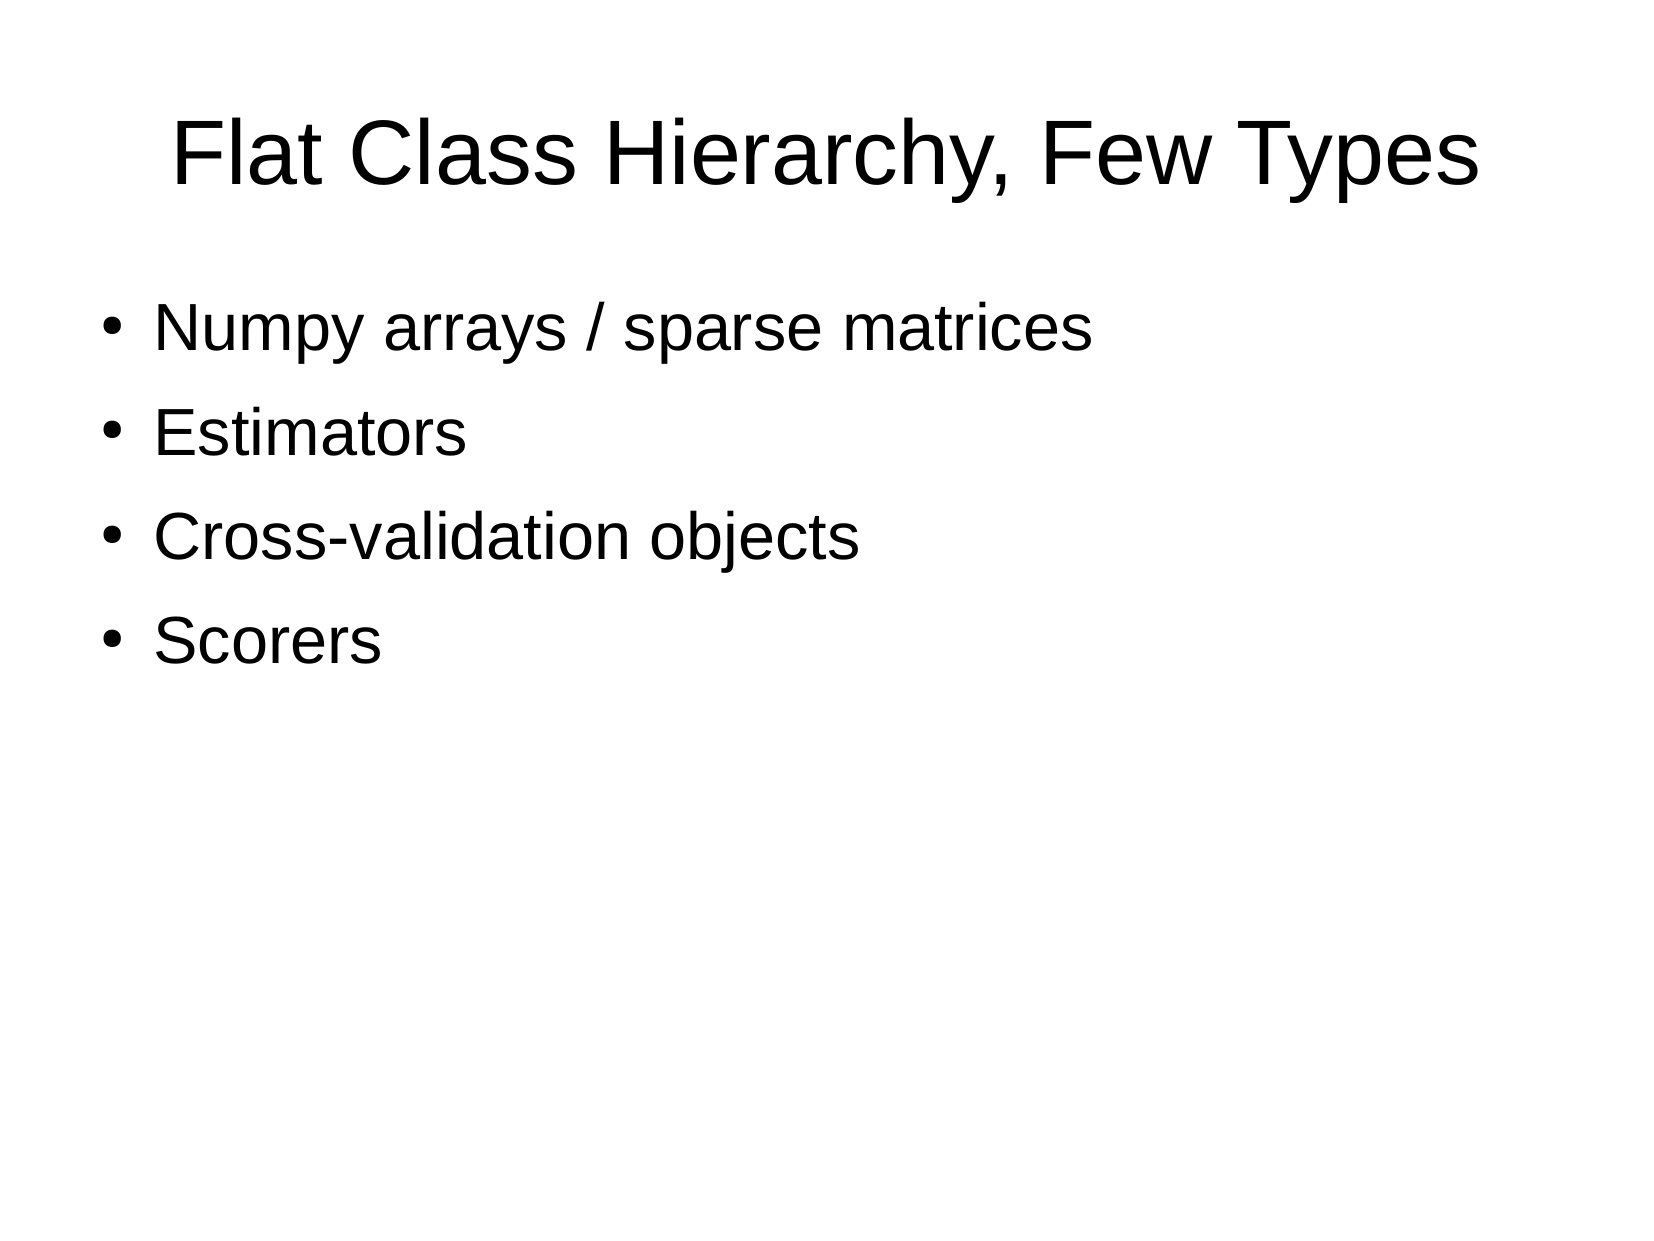

# Flat Class Hierarchy, Few Types
Numpy arrays / sparse matrices
Estimators
Cross-validation objects
Scorers